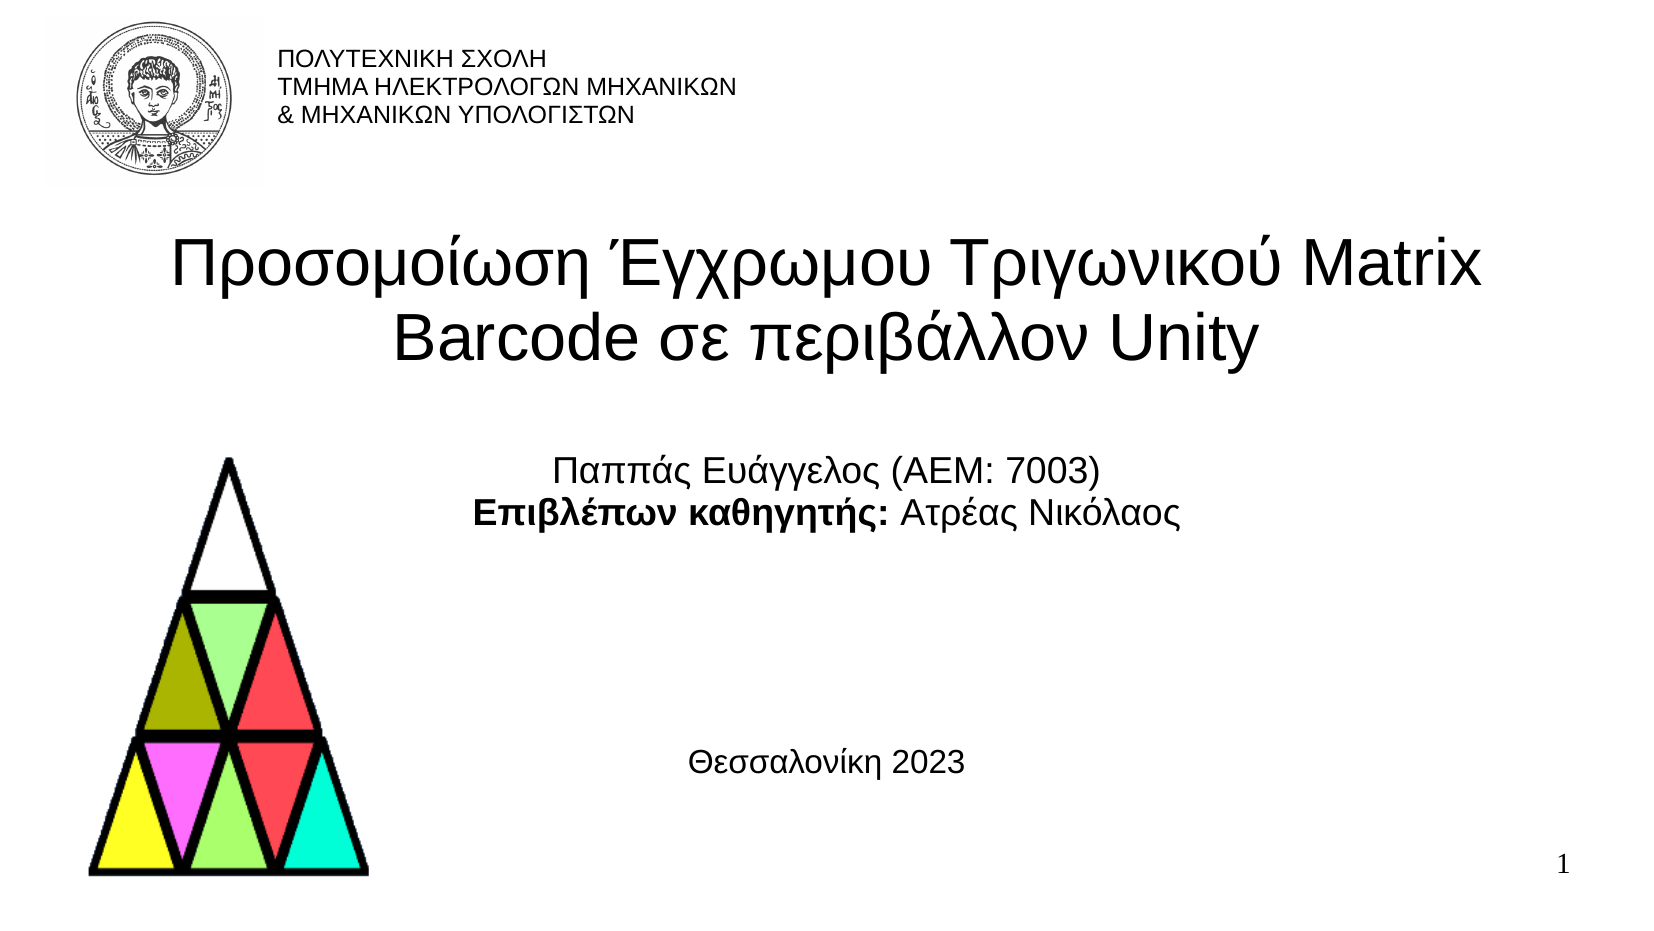

ΠΟΛΥΤΕΧΝΙΚΗ ΣΧΟΛΗ
ΤΜΗΜΑ ΗΛΕΚΤΡΟΛΟΓΩΝ ΜΗΧΑΝΙΚΩΝ
& ΜΗΧΑΝΙΚΩΝ ΥΠΟΛΟΓΙΣΤΩΝ
# Προσομοίωση Έγχρωμου Τριγωνικού Matrix Barcode σε περιβάλλον Unity
Παππάς Ευάγγελος (ΑΕΜ: 7003)
Επιβλέπων καθηγητής: Ατρέας Νικόλαος
Θεσσαλονίκη 2023
1